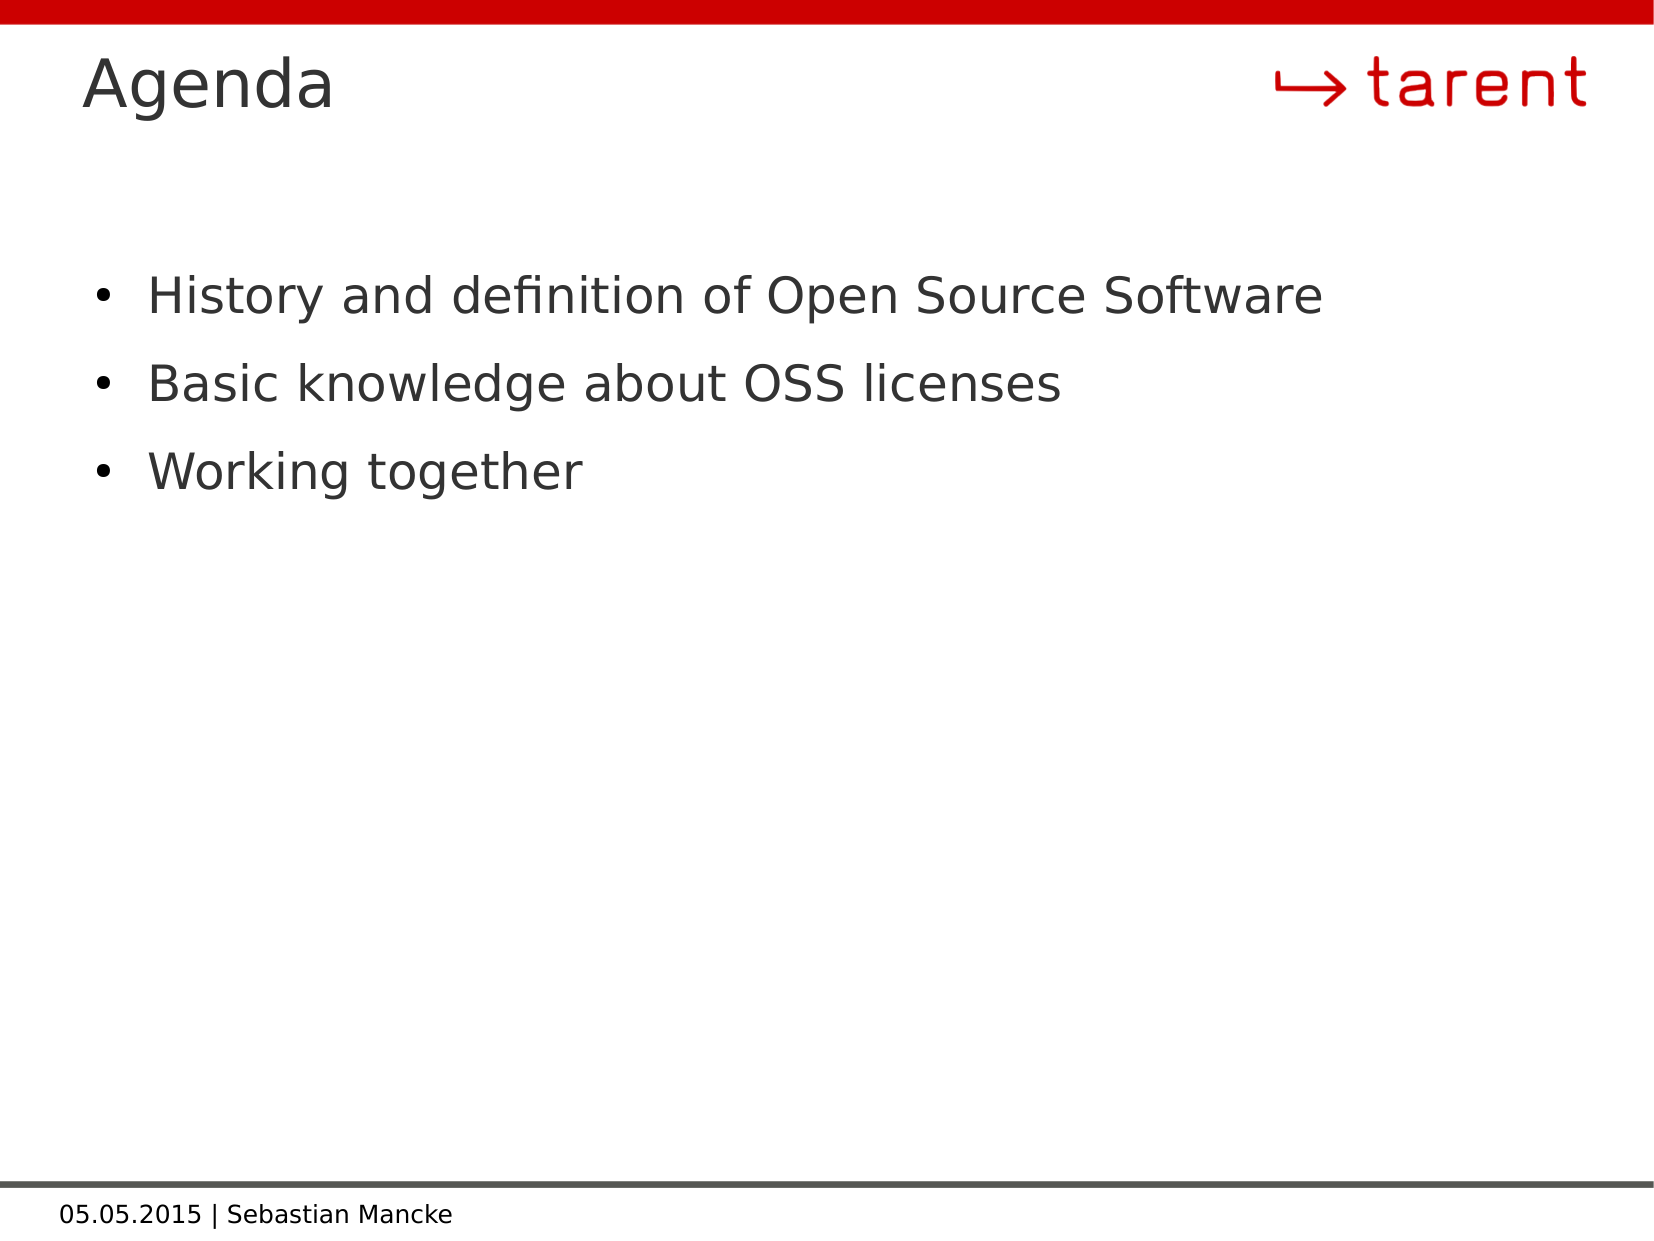

Agenda
# History and definition of Open Source Software
Basic knowledge about OSS licenses
Working together